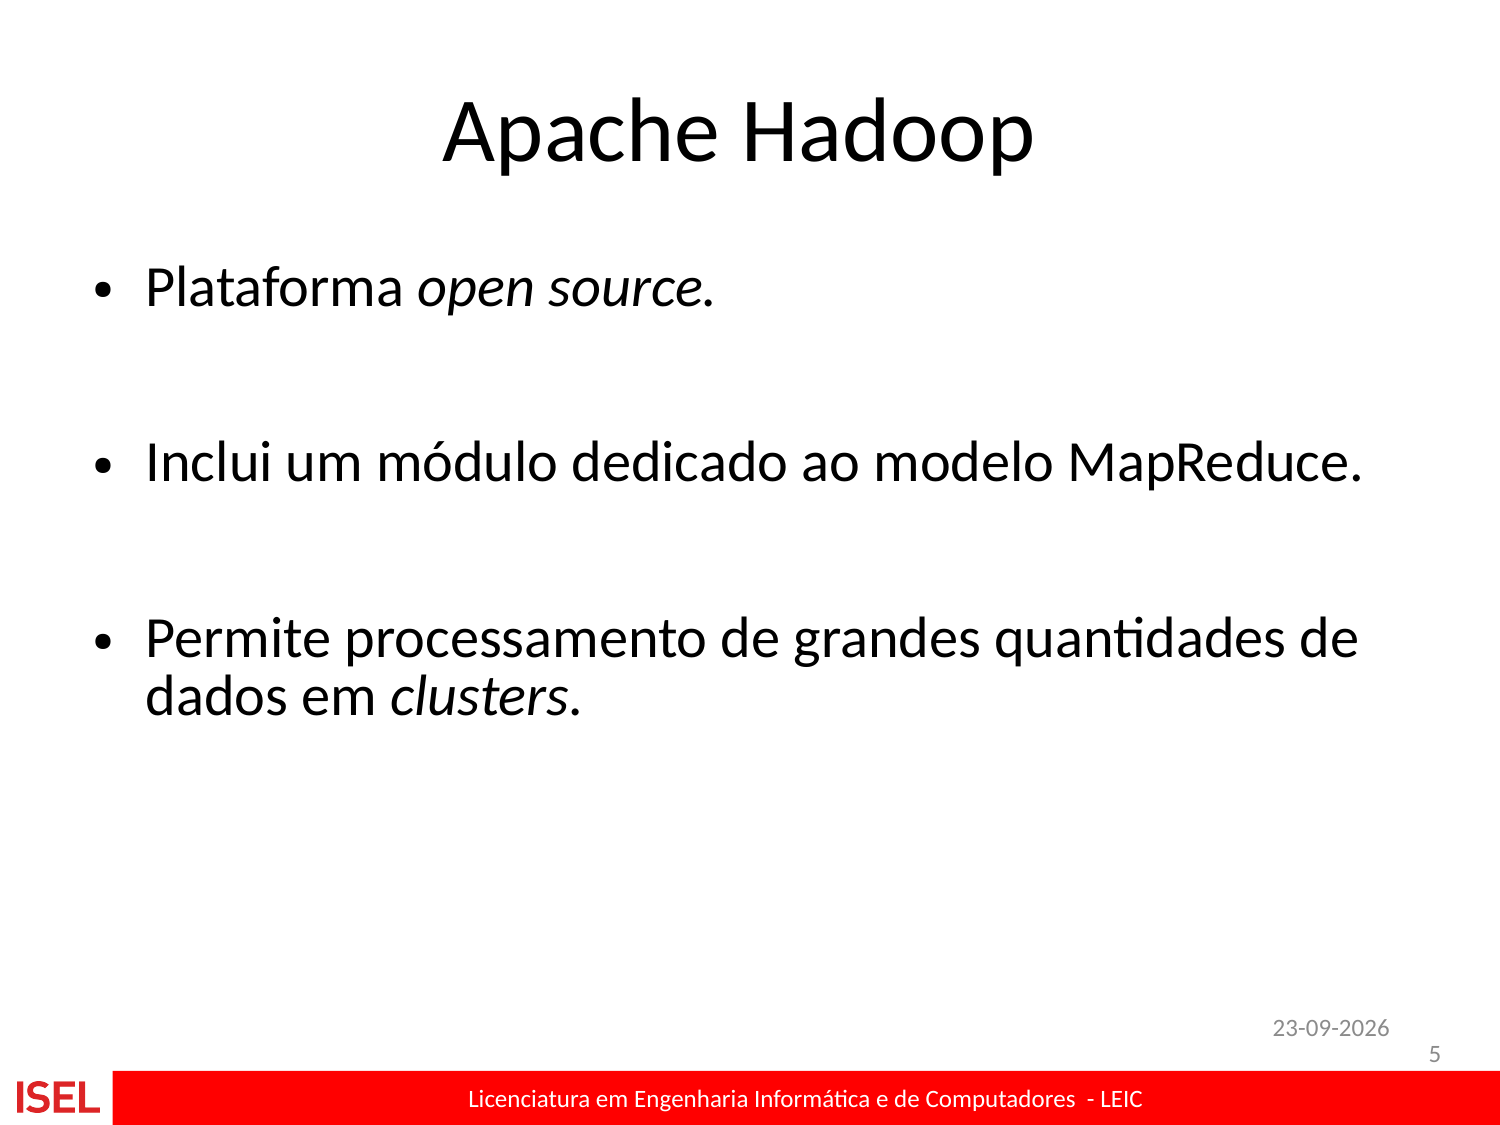

# Apache Hadoop
Plataforma open source.
Inclui um módulo dedicado ao modelo MapReduce.
Permite processamento de grandes quantidades de dados em clusters.
Licenciatura em Engenharia Informática e de Computadores - LEIC